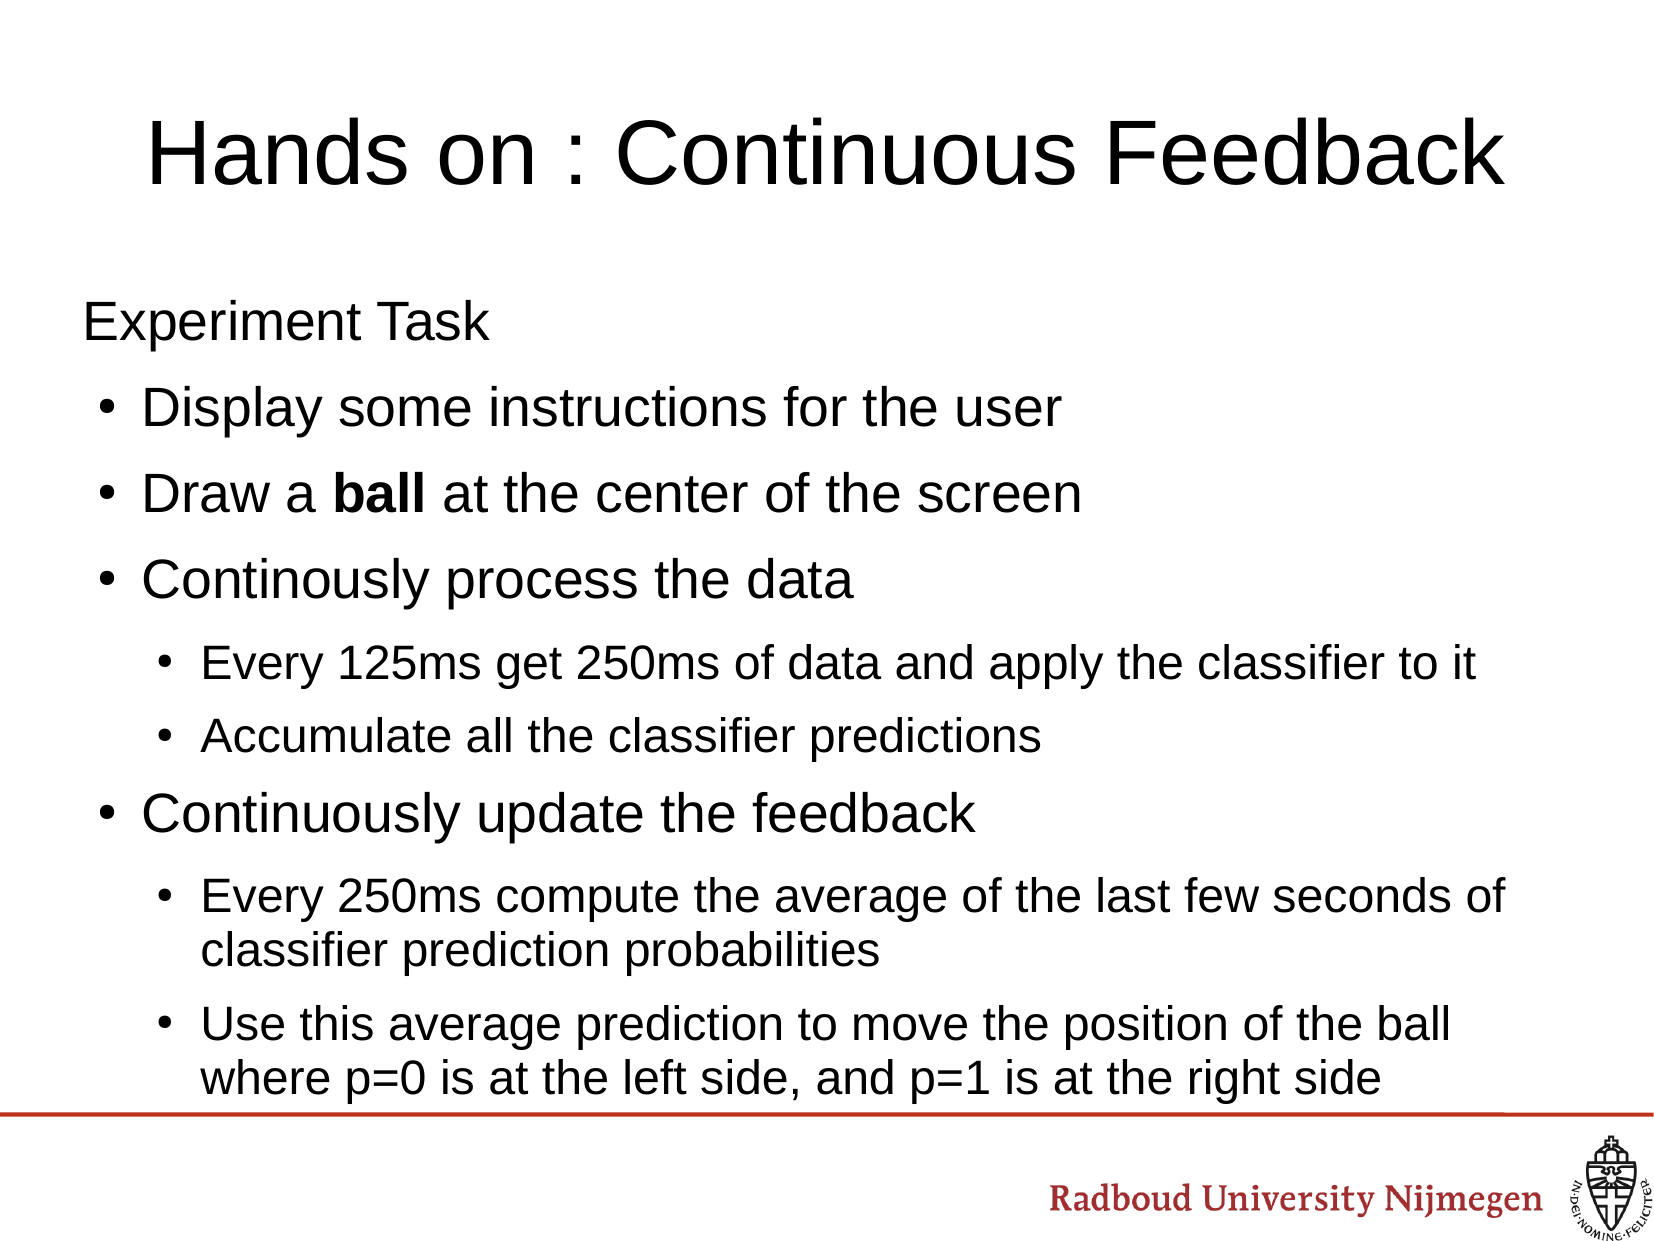

# Hands on : Continuous Feedback
Experiment Task
Display some instructions for the user
Draw a ball at the center of the screen
Continously process the data
Every 125ms get 250ms of data and apply the classifier to it
Accumulate all the classifier predictions
Continuously update the feedback
Every 250ms compute the average of the last few seconds of classifier prediction probabilities
Use this average prediction to move the position of the ball where p=0 is at the left side, and p=1 is at the right side